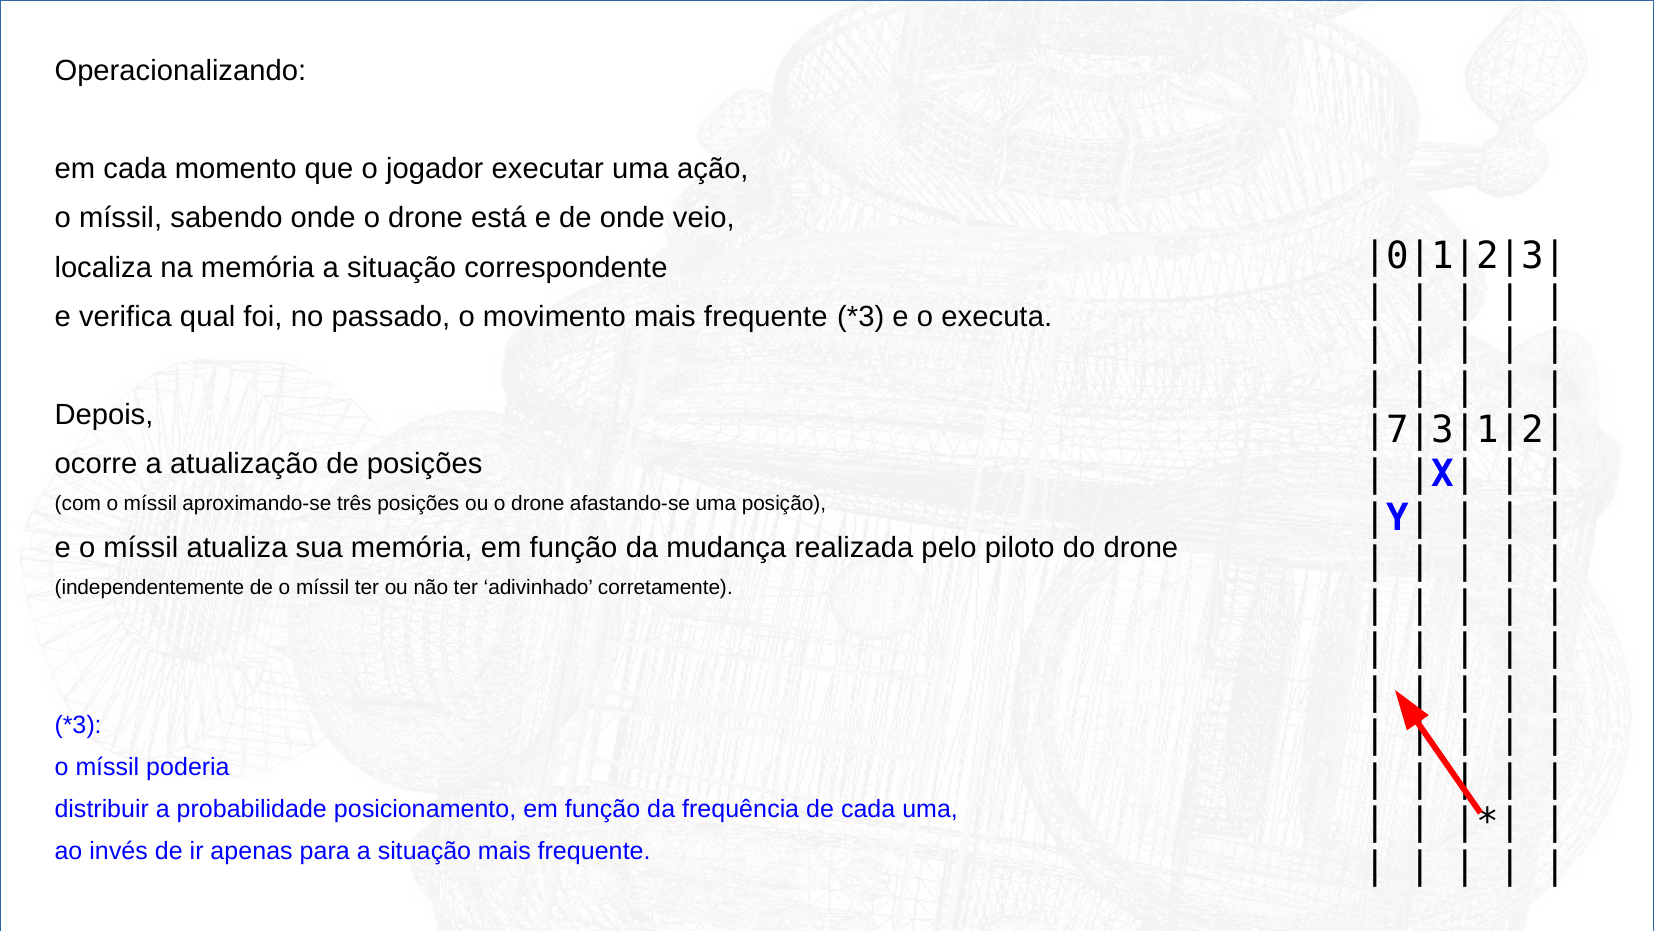

Operacionalizando:
em cada momento que o jogador executar uma ação,
o míssil, sabendo onde o drone está e de onde veio,
localiza na memória a situação correspondente
e verifica qual foi, no passado, o movimento mais frequente (*3) e o executa.
Depois,
ocorre a atualização de posições
(com o míssil aproximando-se três posições ou o drone afastando-se uma posição),
e o míssil atualiza sua memória, em função da mudança realizada pelo piloto do drone
(independentemente de o míssil ter ou não ter ‘adivinhado’ corretamente).
(*3):
o míssil poderia
distribuir a probabilidade posicionamento, em função da frequência de cada uma,
ao invés de ir apenas para a situação mais frequente.
|0|1|2|3|
| | | | |
| | | | |
| | | | |
|7|3|1|2|
| |X| | |
|Y| | | |
| | | | |
| | | | |
| | | | |
| | | | |
| | | | |
| | | | |
| | |*| |
| | | | |